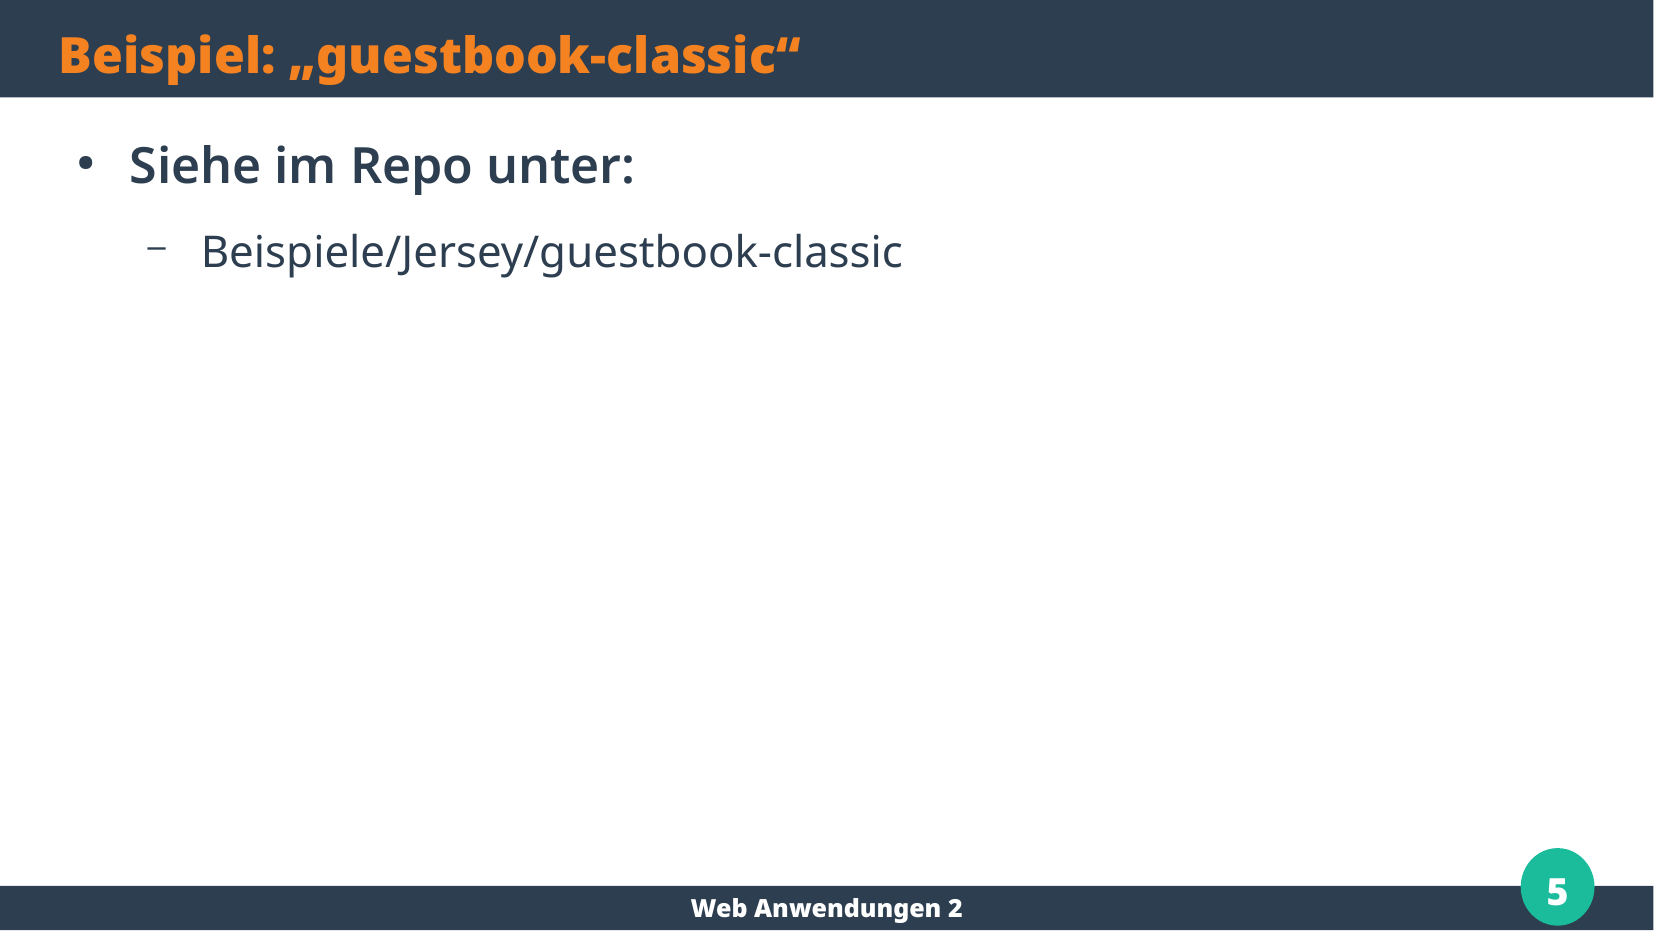

# Beispiel: „guestbook-classic“
Siehe im Repo unter:
Beispiele/Jersey/guestbook-classic
5